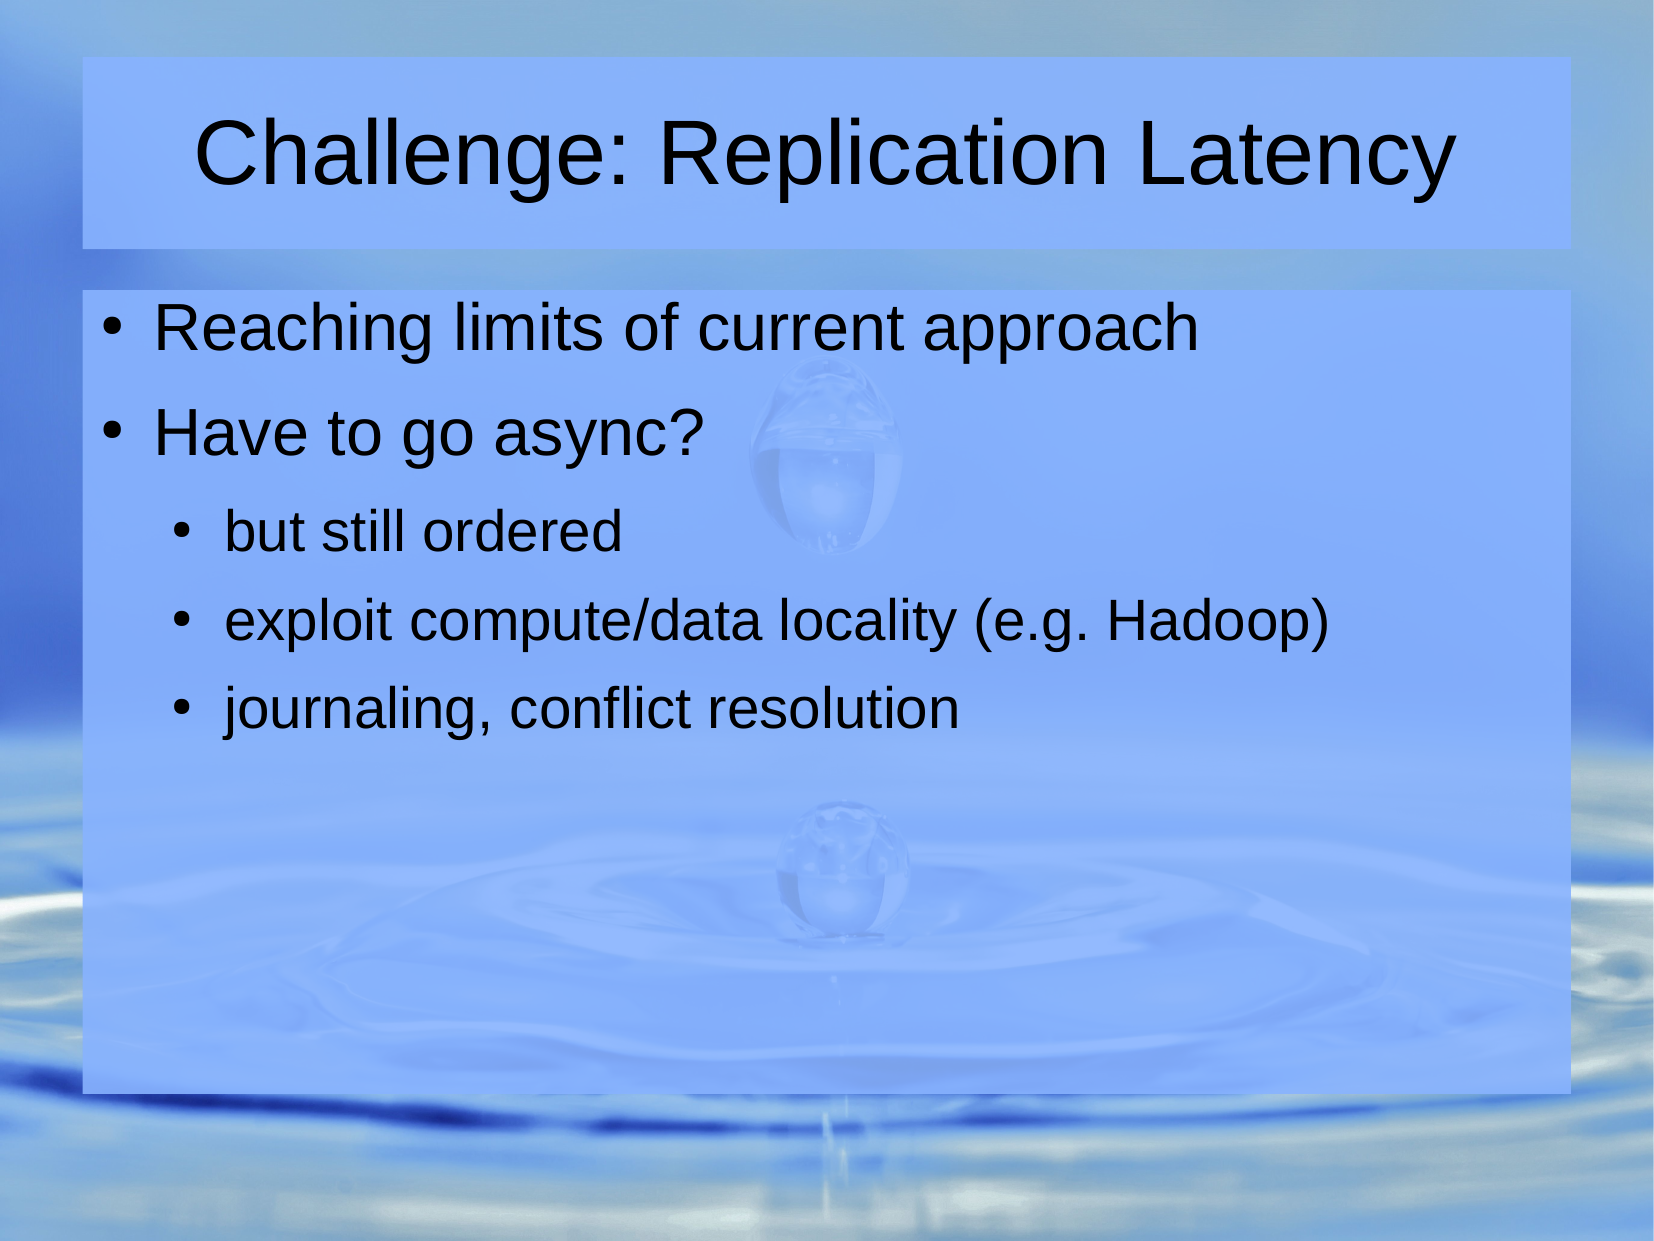

# Challenge: Replication Latency
Reaching limits of current approach
Have to go async?
but still ordered
exploit compute/data locality (e.g. Hadoop)
journaling, conflict resolution